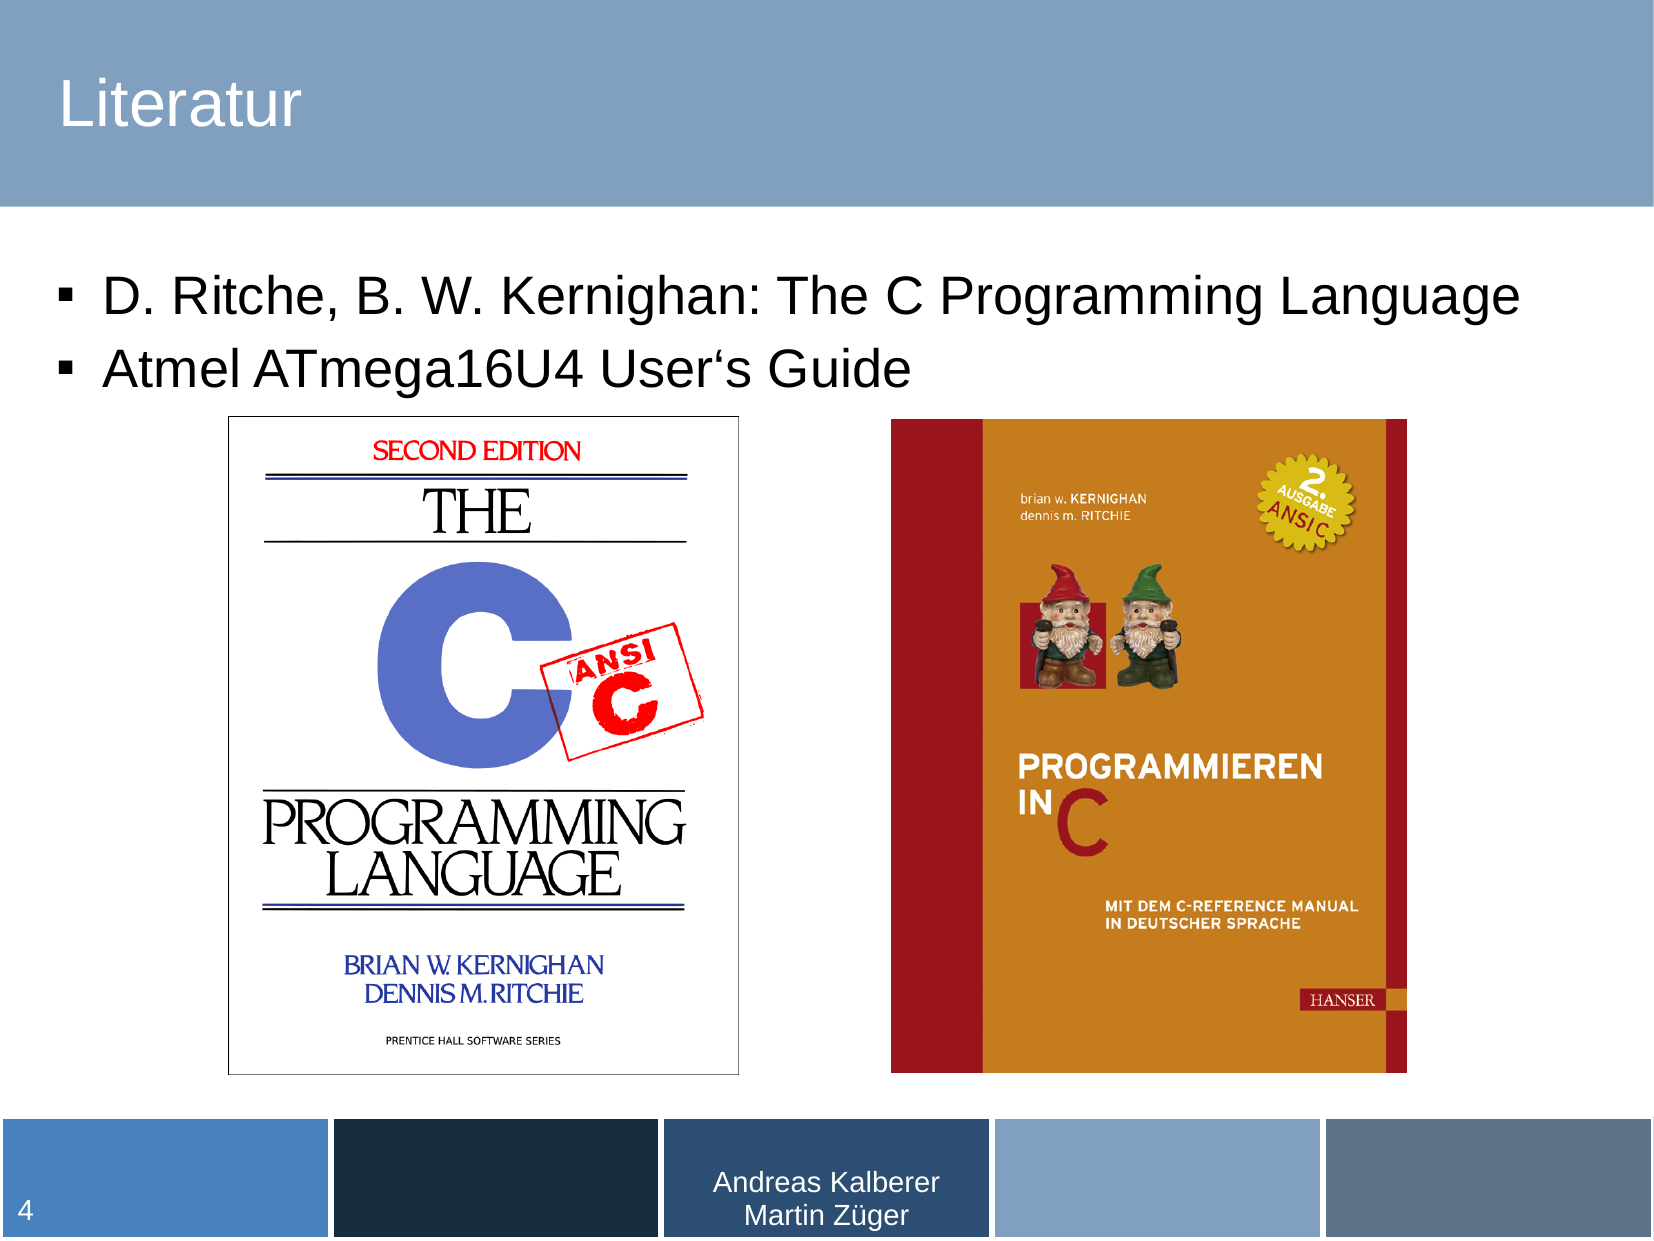

# Literatur
D. Ritche, B. W. Kernighan: The C Programming Language
Atmel ATmega16U4 User‘s Guide
LibreOffice Productivity Suite
4